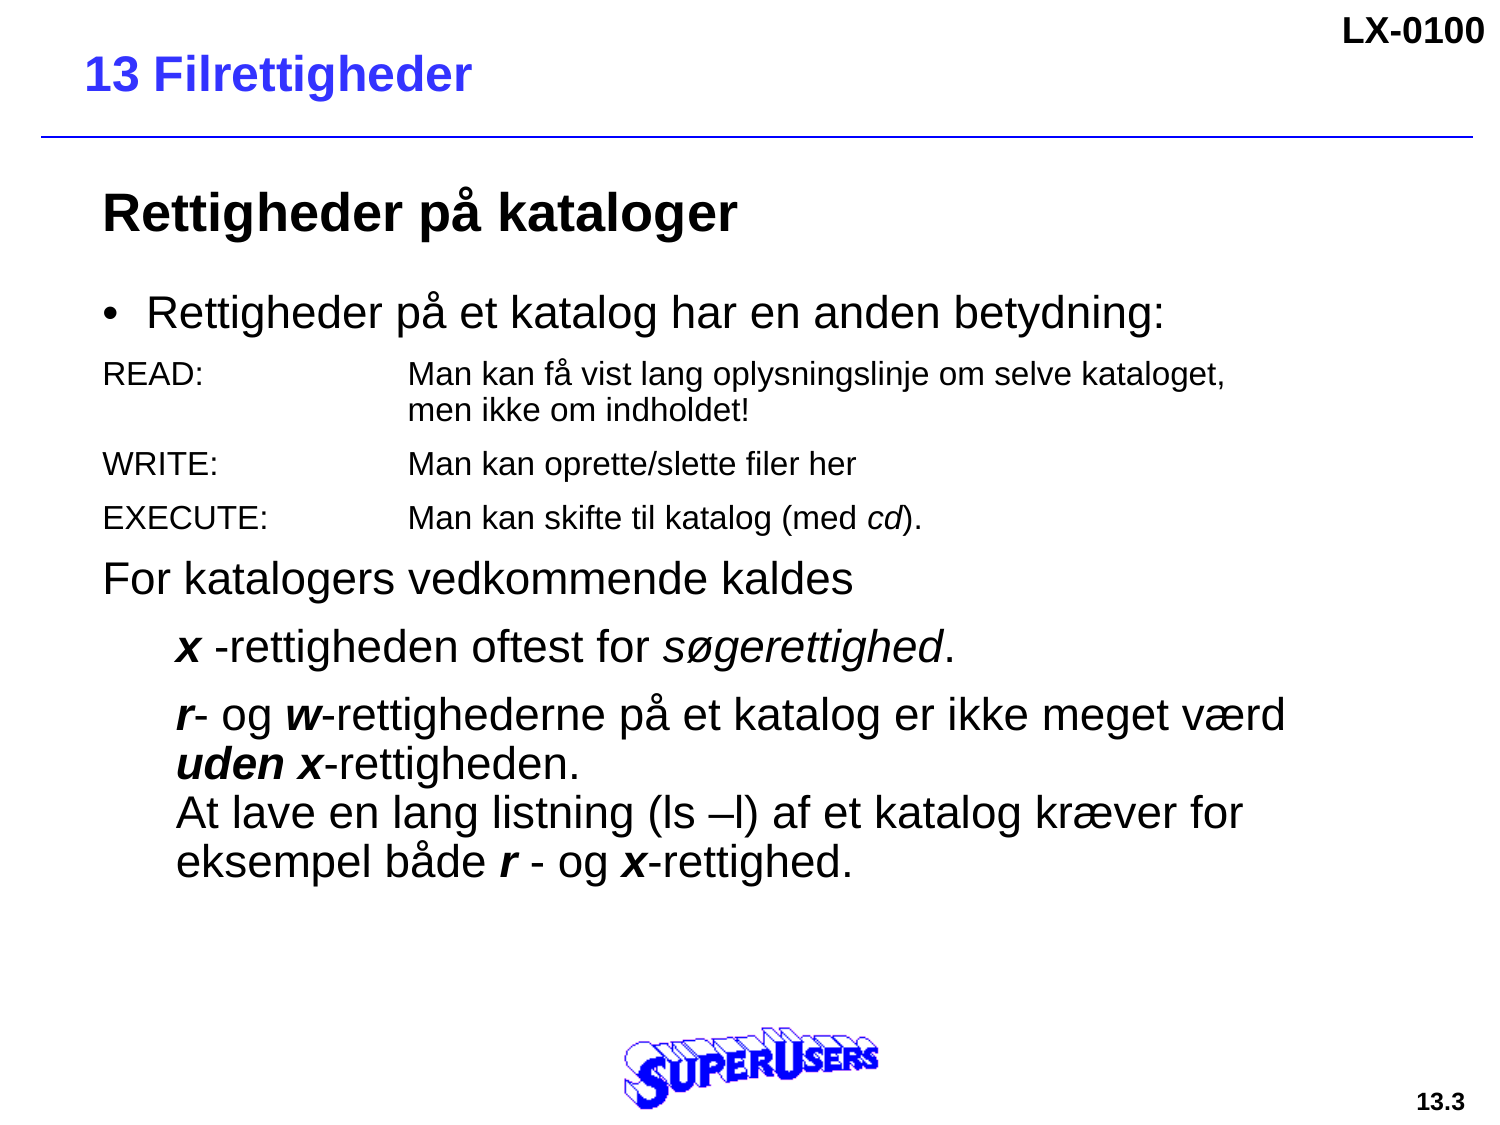

# 13 Filrettigheder
Rettigheder på kataloger
Rettigheder på et katalog har en anden betydning:
READ: 		Man kan få vist lang oplysningslinje om selve kataloget,
 			men ikke om indholdet!
WRITE:		Man kan oprette/slette filer her
EXECUTE:		Man kan skifte til katalog (med cd).
For katalogers vedkommende kaldes
x -rettigheden oftest for søgerettighed.
r- og w-rettighederne på et katalog er ikke meget værd
uden x-rettigheden.
At lave en lang listning (ls –l) af et katalog kræver for eksempel både r - og x-rettighed.